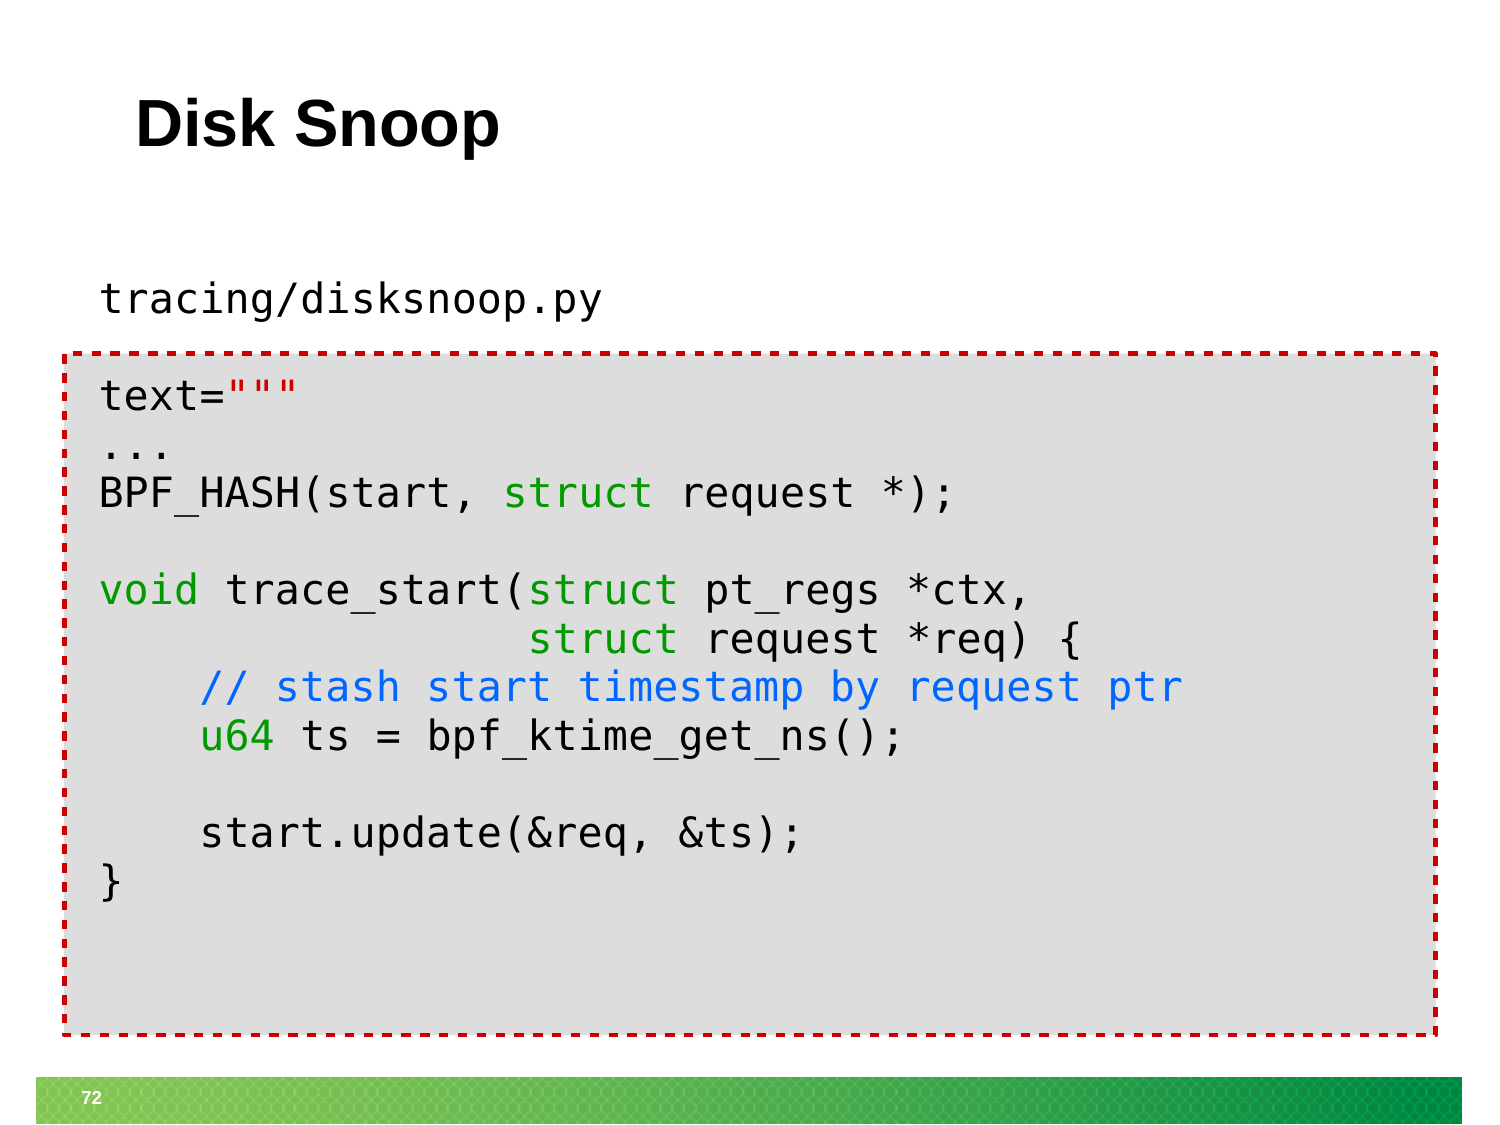

# Disk Snoop
tracing/disksnoop.py
text="""
...
BPF_HASH(start, struct request *);
void trace_start(struct pt_regs *ctx,
 struct request *req) {
 // stash start timestamp by request ptr
 u64 ts = bpf_ktime_get_ns();
 start.update(&req, &ts);
}